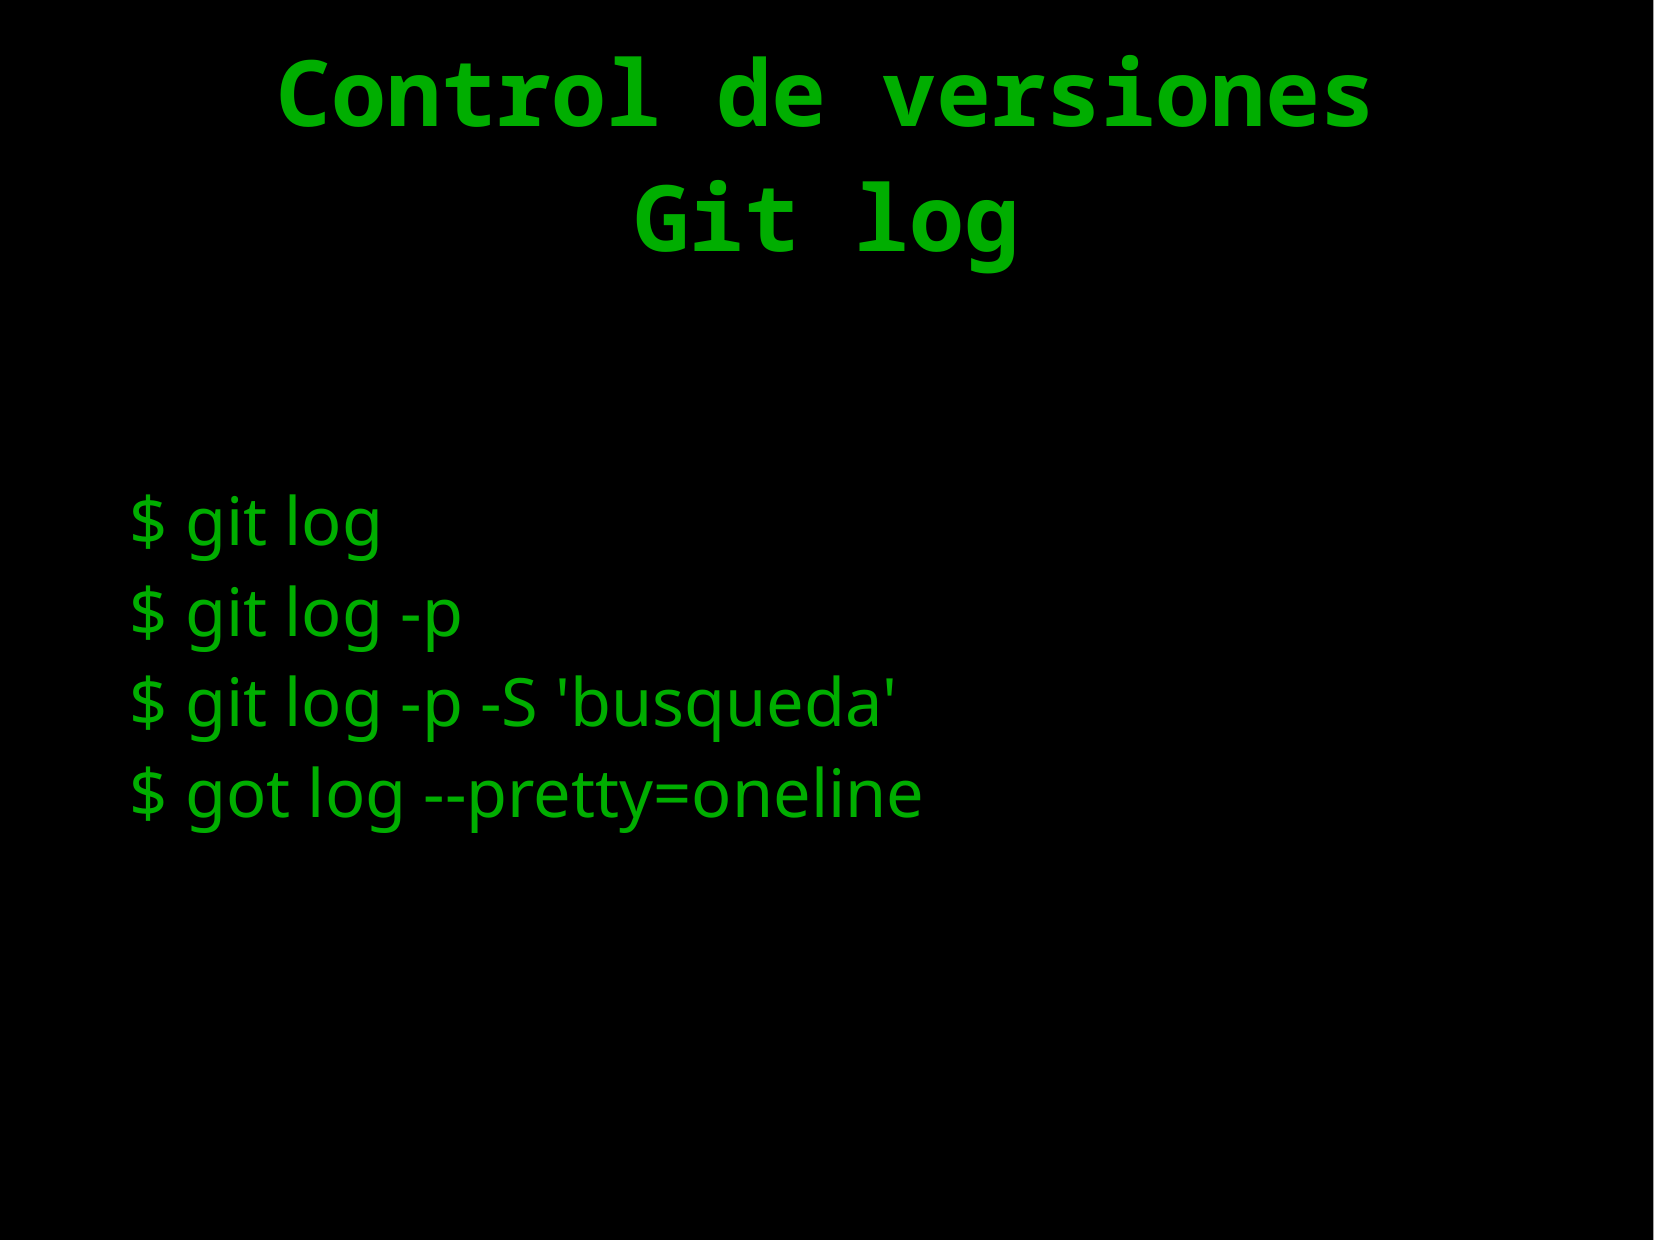

# Control de versiones Git log
$ git log
$ git log -p
$ git log -p -S 'busqueda'
$ got log --pretty=oneline